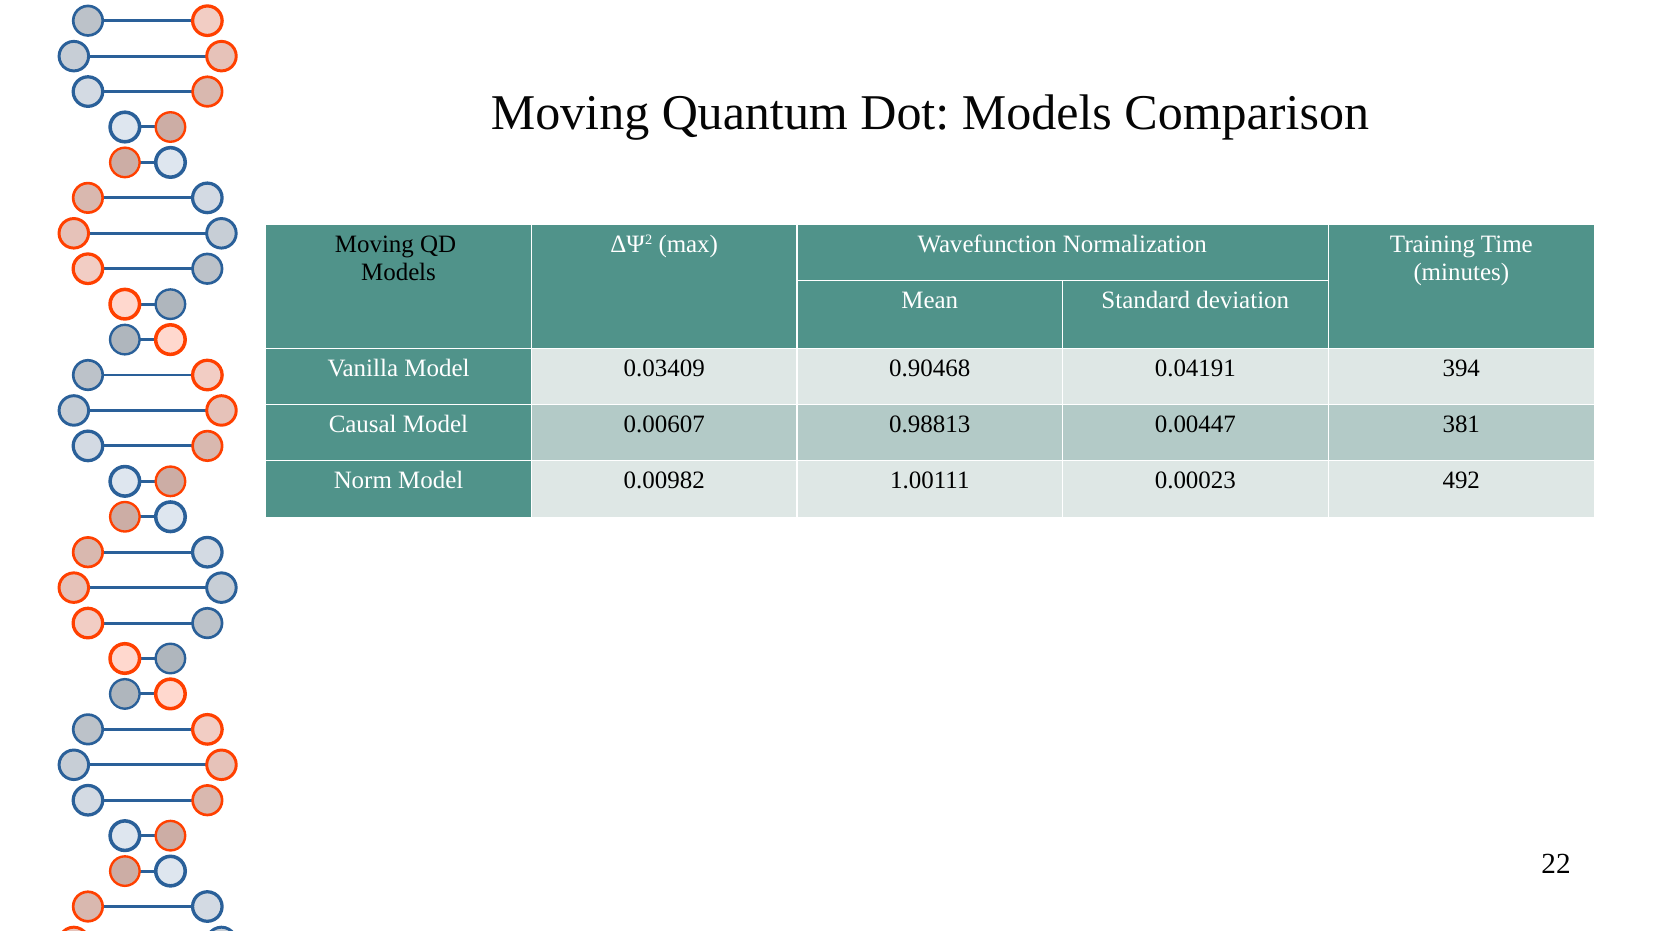

# Moving Quantum Dot: Models Comparison
| Moving QD Models | ΔΨ2 (max) | Wavefunction Normalization | | Training Time (minutes) |
| --- | --- | --- | --- | --- |
| | | Mean | Standard deviation | |
| Vanilla Model | 0.03409 | 0.90468 | 0.04191 | 394 |
| Causal Model | 0.00607 | 0.98813 | 0.00447 | 381 |
| Norm Model | 0.00982 | 1.00111 | 0.00023 | 492 |
22